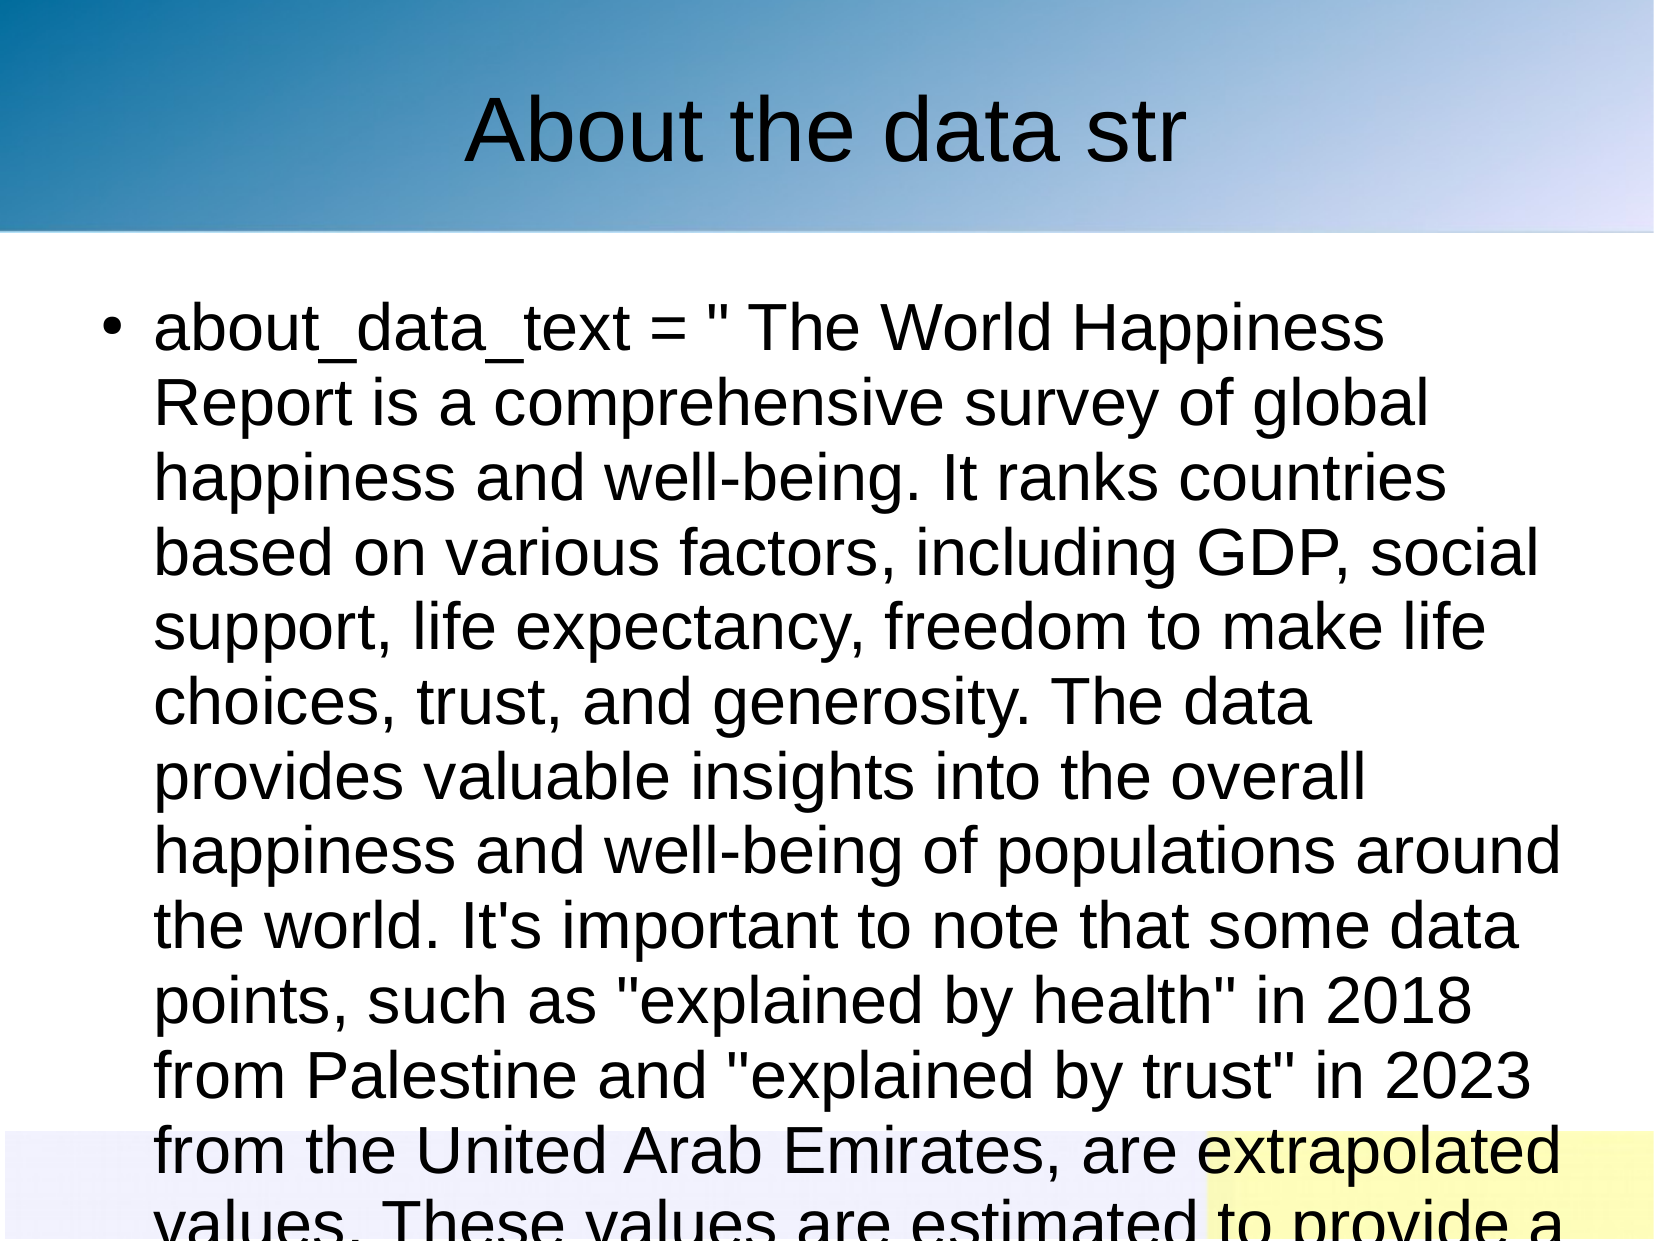

# About the data str
about_data_text = " The World Happiness Report is a comprehensive survey of global happiness and well-being. It ranks countries based on various factors, including GDP, social support, life expectancy, freedom to make life choices, trust, and generosity. The data provides valuable insights into the overall happiness and well-being of populations around the world. It's important to note that some data points, such as "explained by health" in 2018 from Palestine and "explained by trust" in 2023 from the United Arab Emirates, are extrapolated values. These values are estimated to provide a more complete dataset, but they are not be directly measured. "